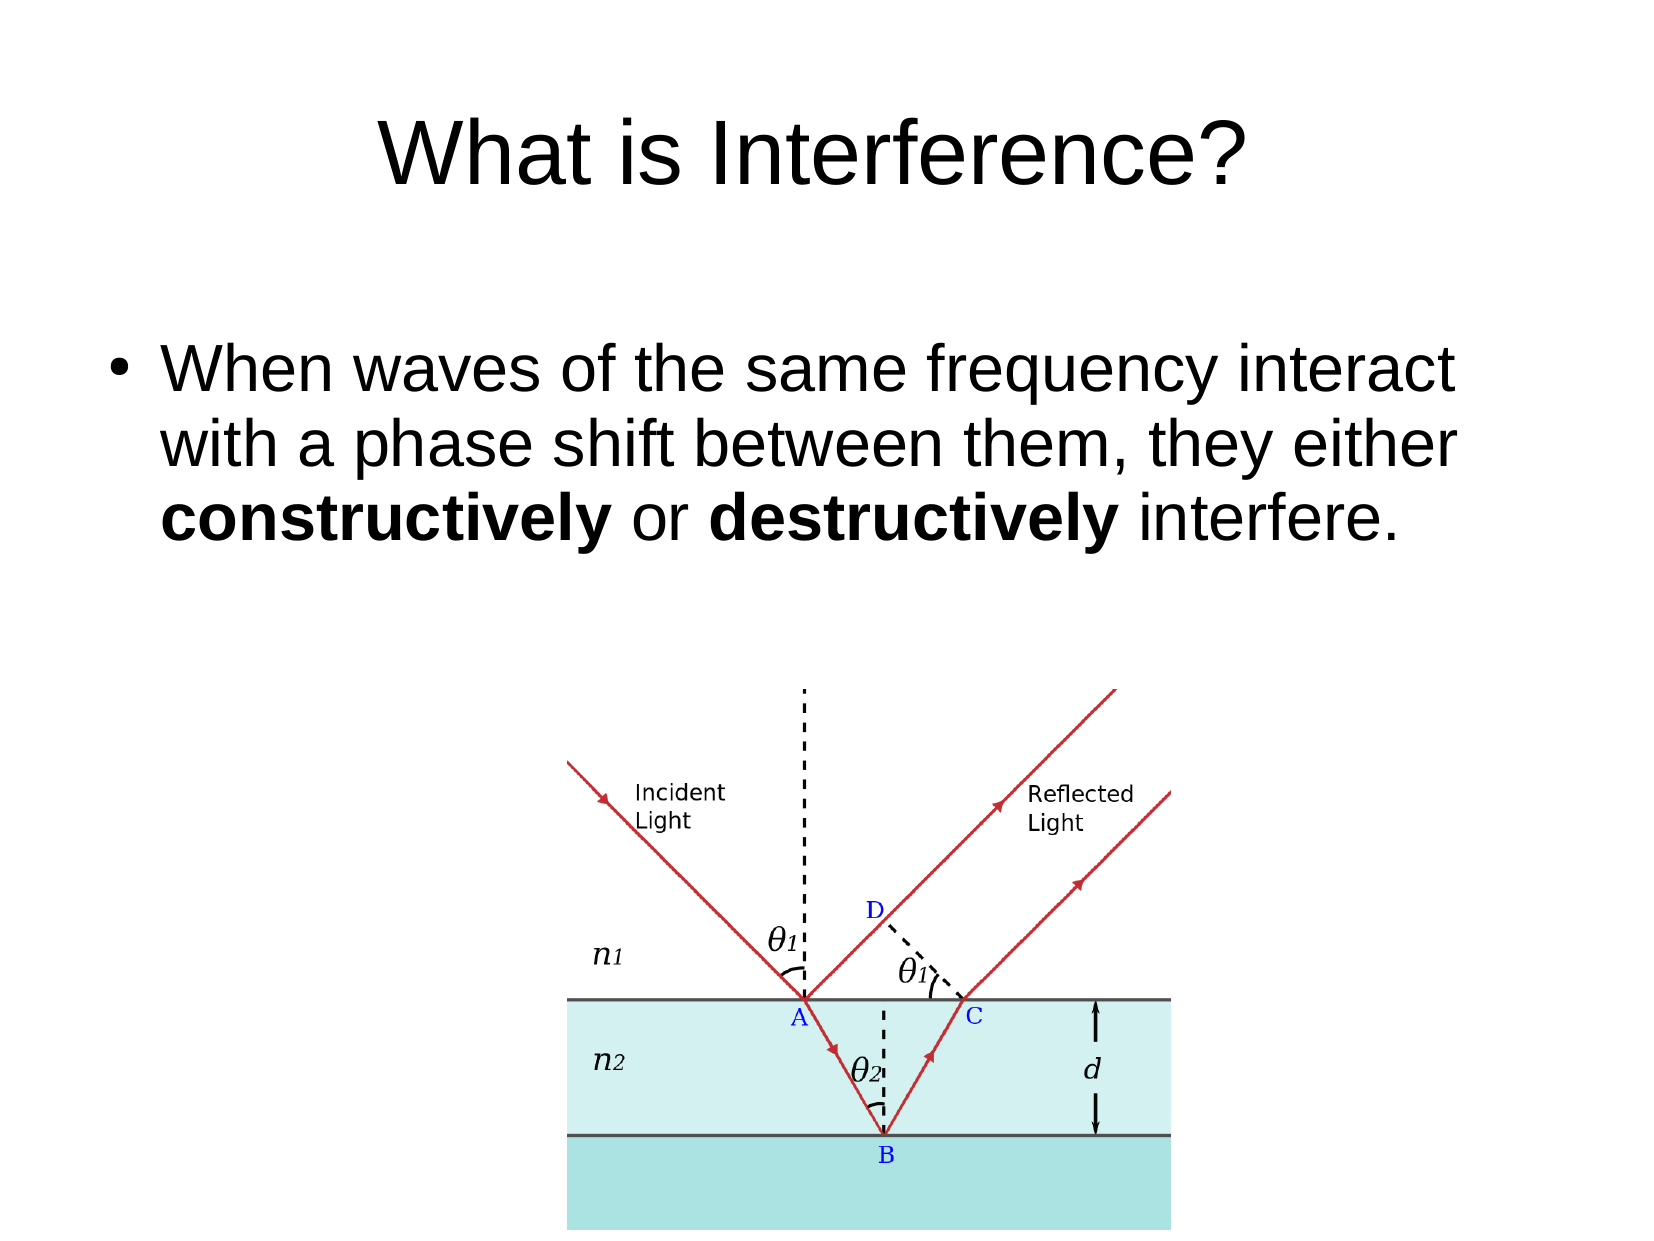

# What is Interference?
When waves of the same frequency interact with a phase shift between them, they either constructively or destructively interfere.